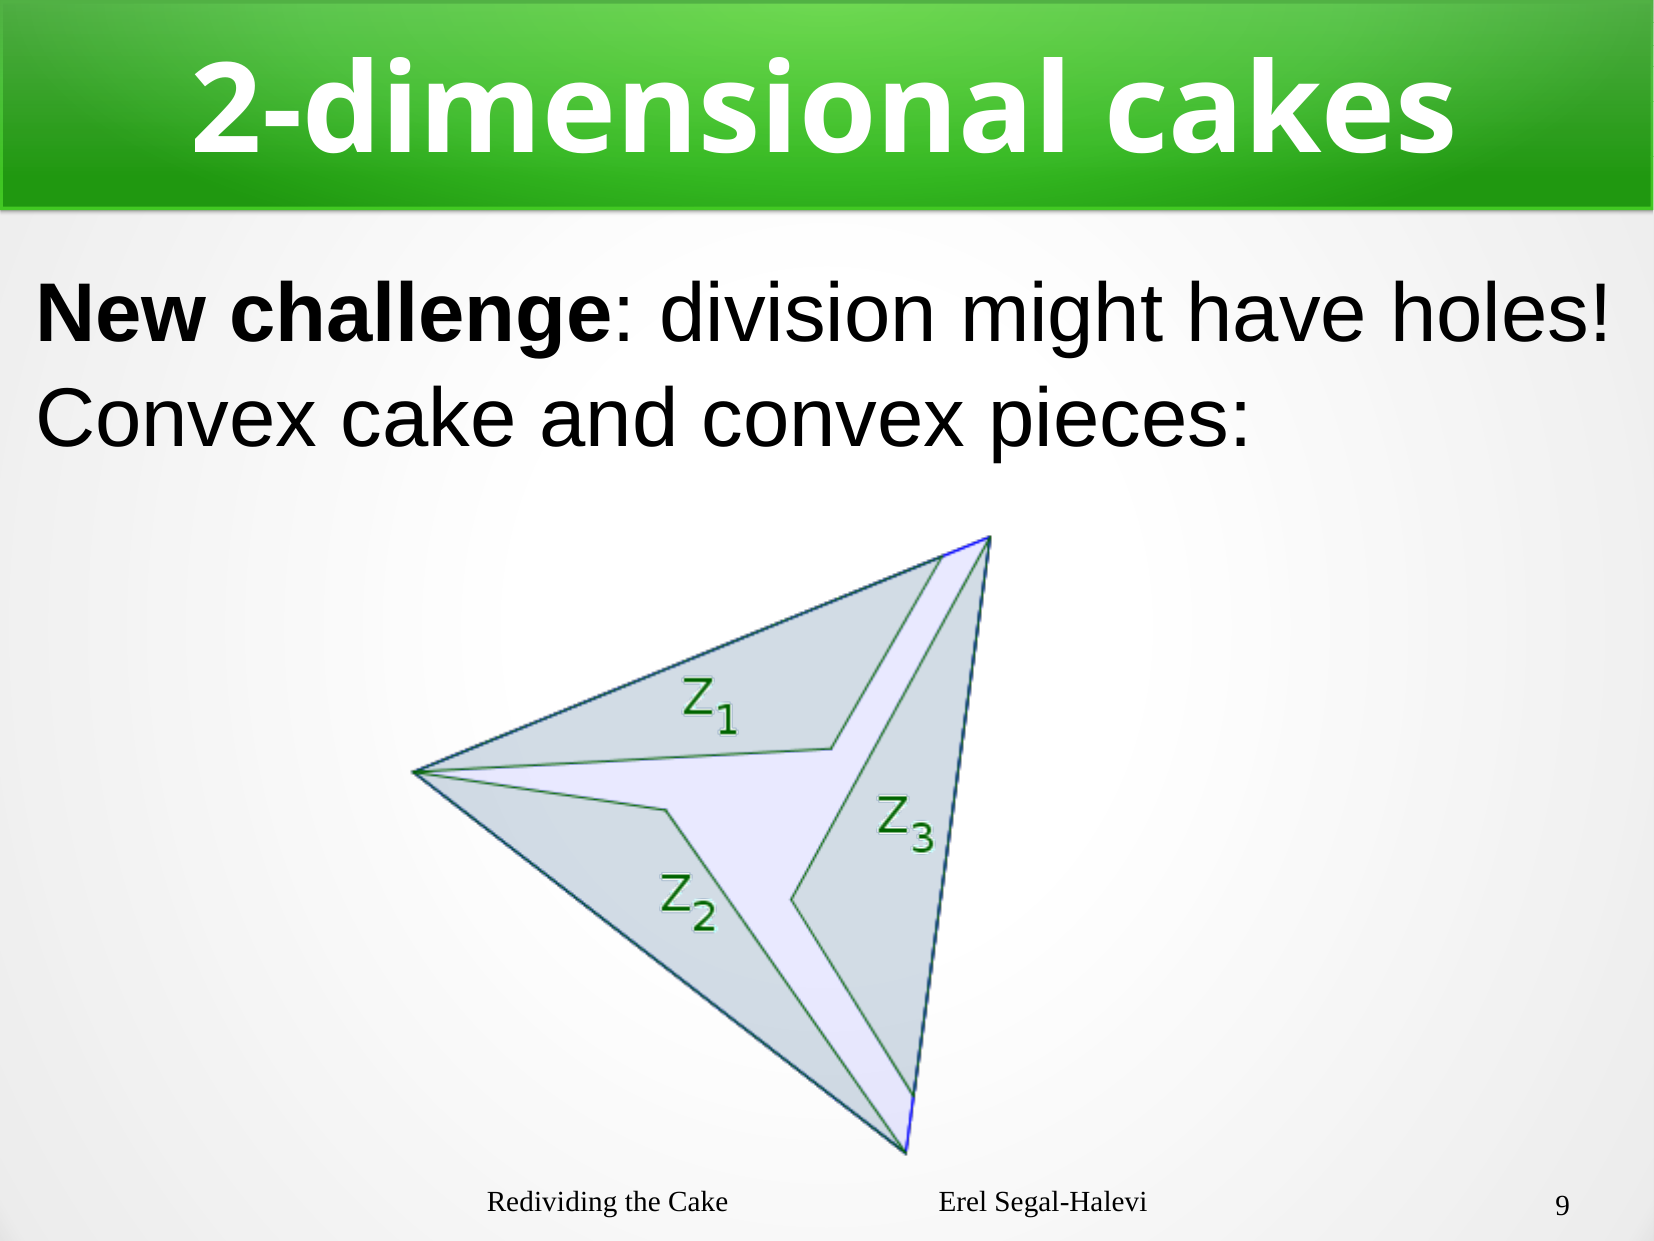

# 2-dimensional cakes
New challenge: division might have holes!
Convex cake and convex pieces:
Redividing the Cake Erel Segal-Halevi
9